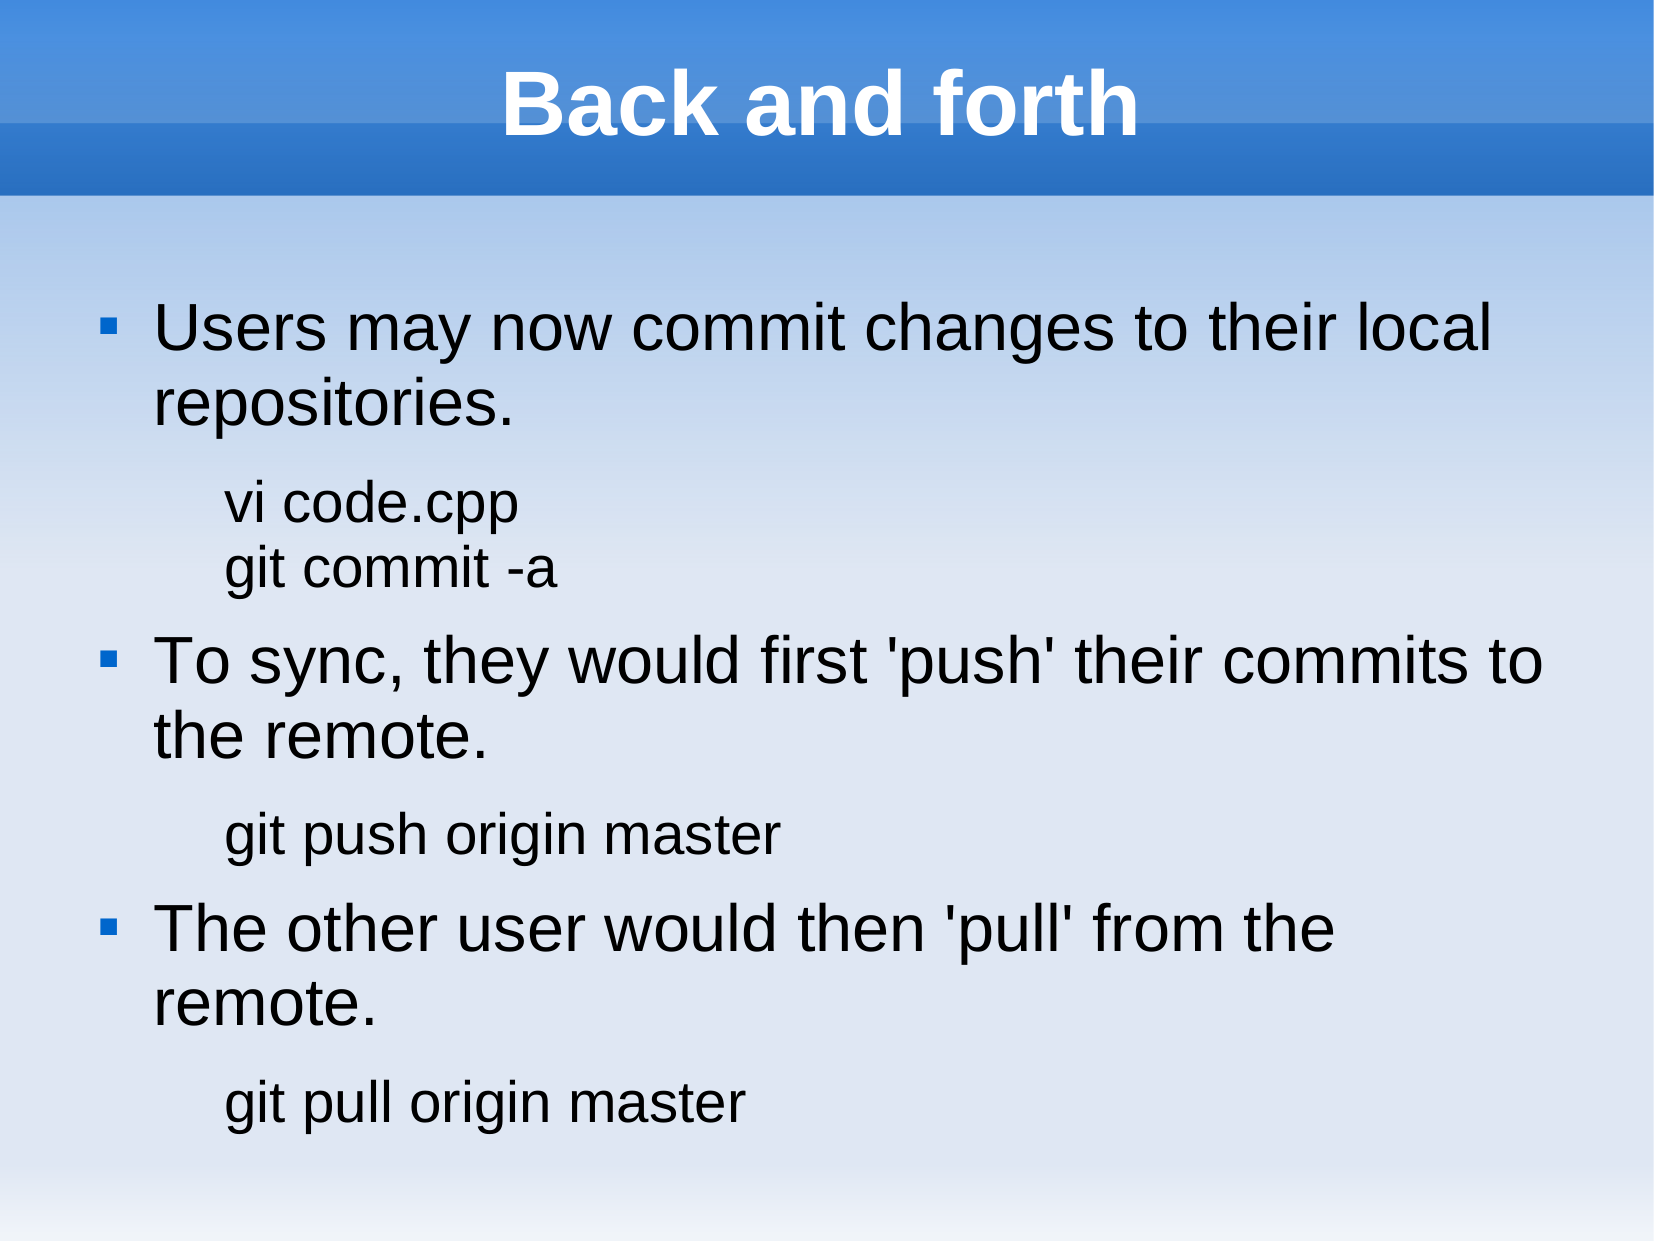

# Back and forth
Users may now commit changes to their local repositories.
vi code.cpp
git commit -a
To sync, they would first 'push' their commits to the remote.
git push origin master
The other user would then 'pull' from the remote.
git pull origin master